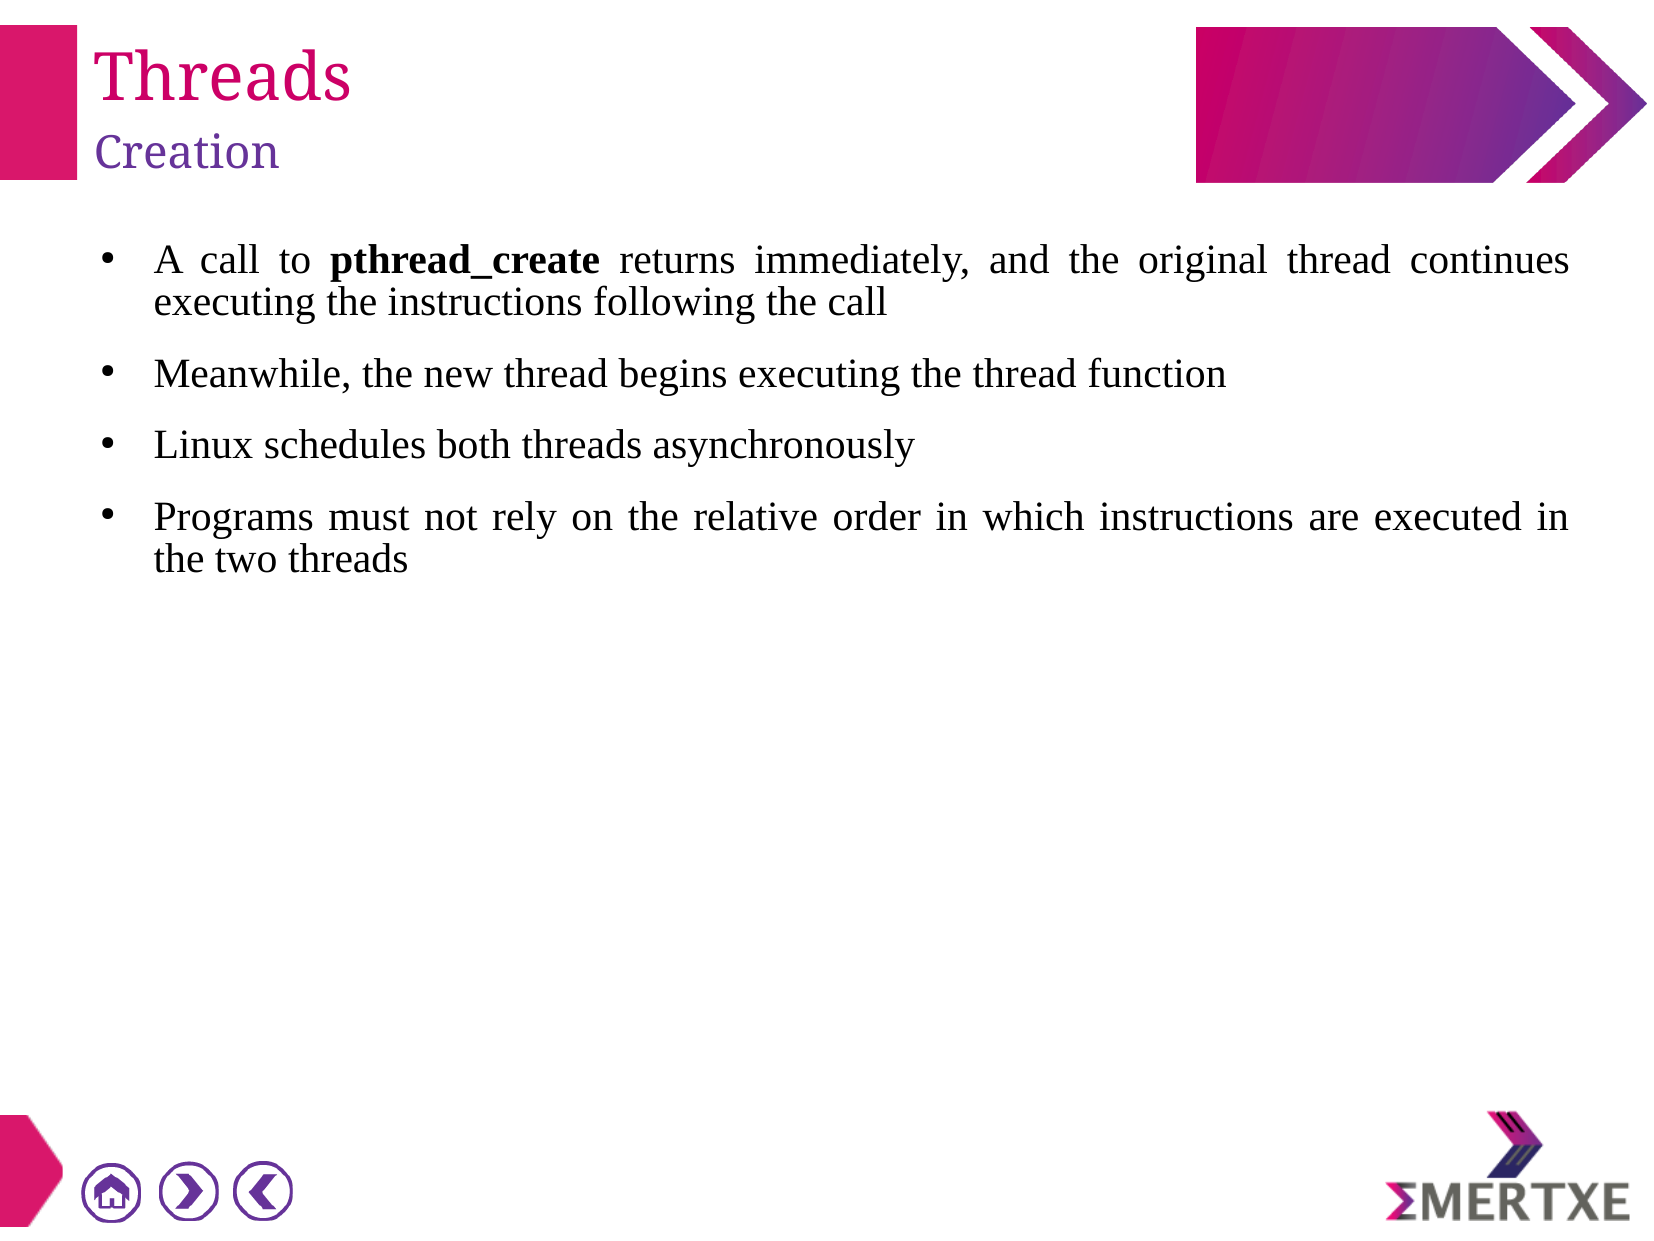

# Threads Creation
A call to pthread_create returns immediately, and the original thread continues executing the instructions following the call
Meanwhile, the new thread begins executing the thread function
Linux schedules both threads asynchronously
Programs must not rely on the relative order in which instructions are executed in the two threads